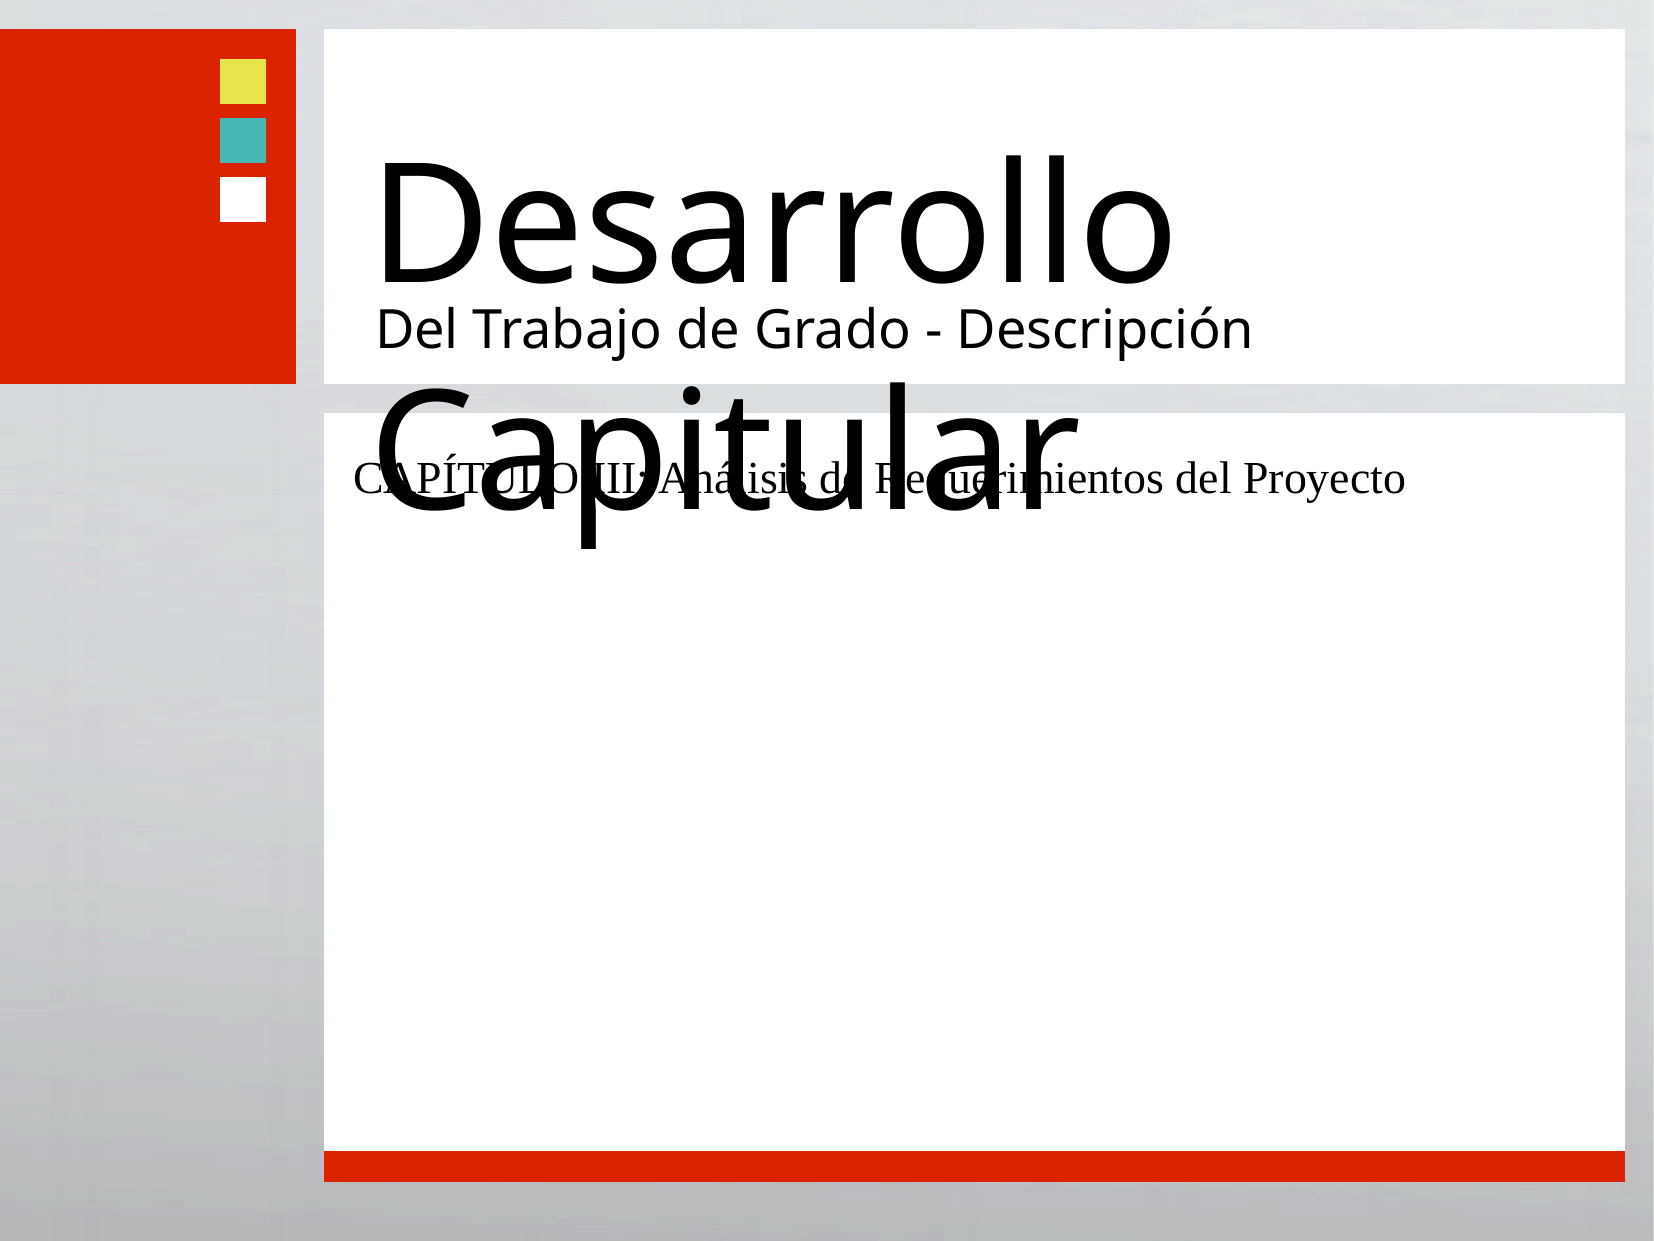

Desarrollo Capitular
Del Trabajo de Grado - Descripción
CAPÍTULO III: Análisis de Requerimientos del Proyecto